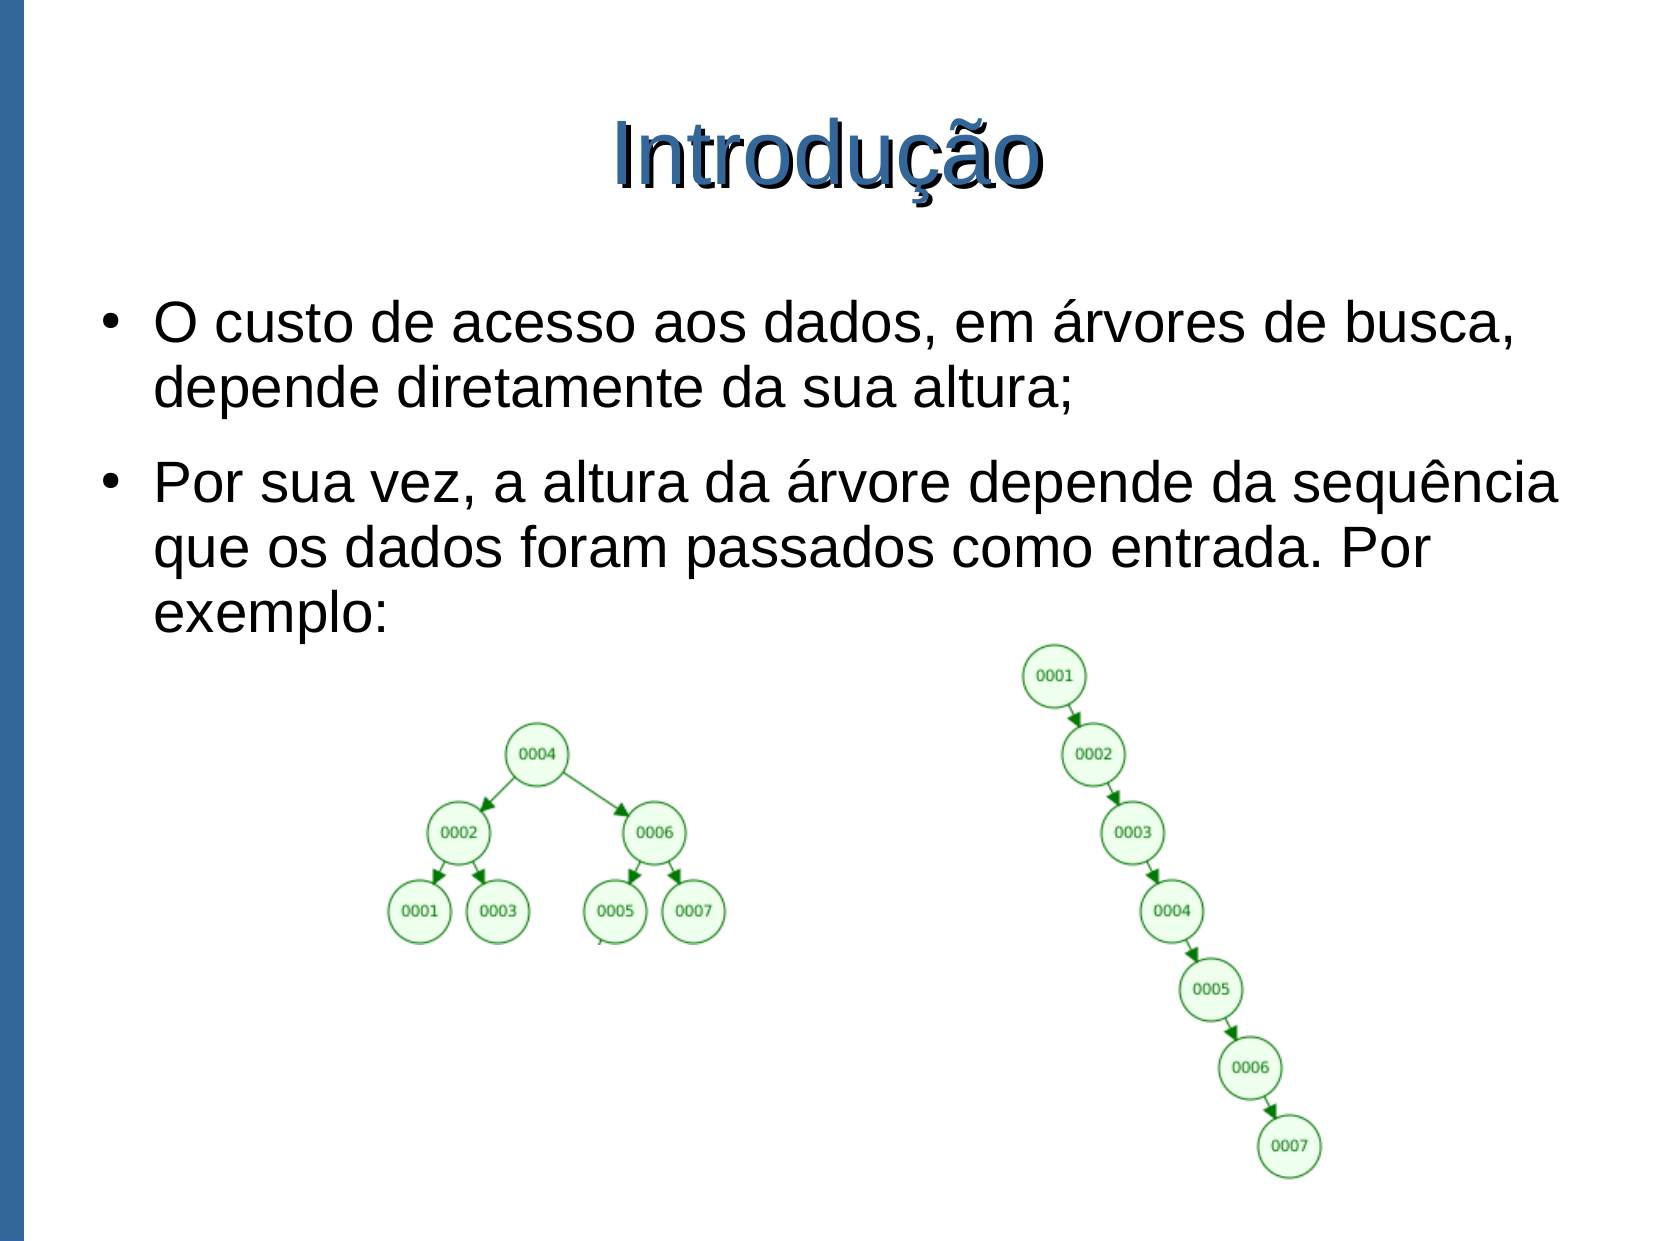

# Introdução
O custo de acesso aos dados, em árvores de busca, depende diretamente da sua altura;
Por sua vez, a altura da árvore depende da sequência que os dados foram passados como entrada. Por exemplo: